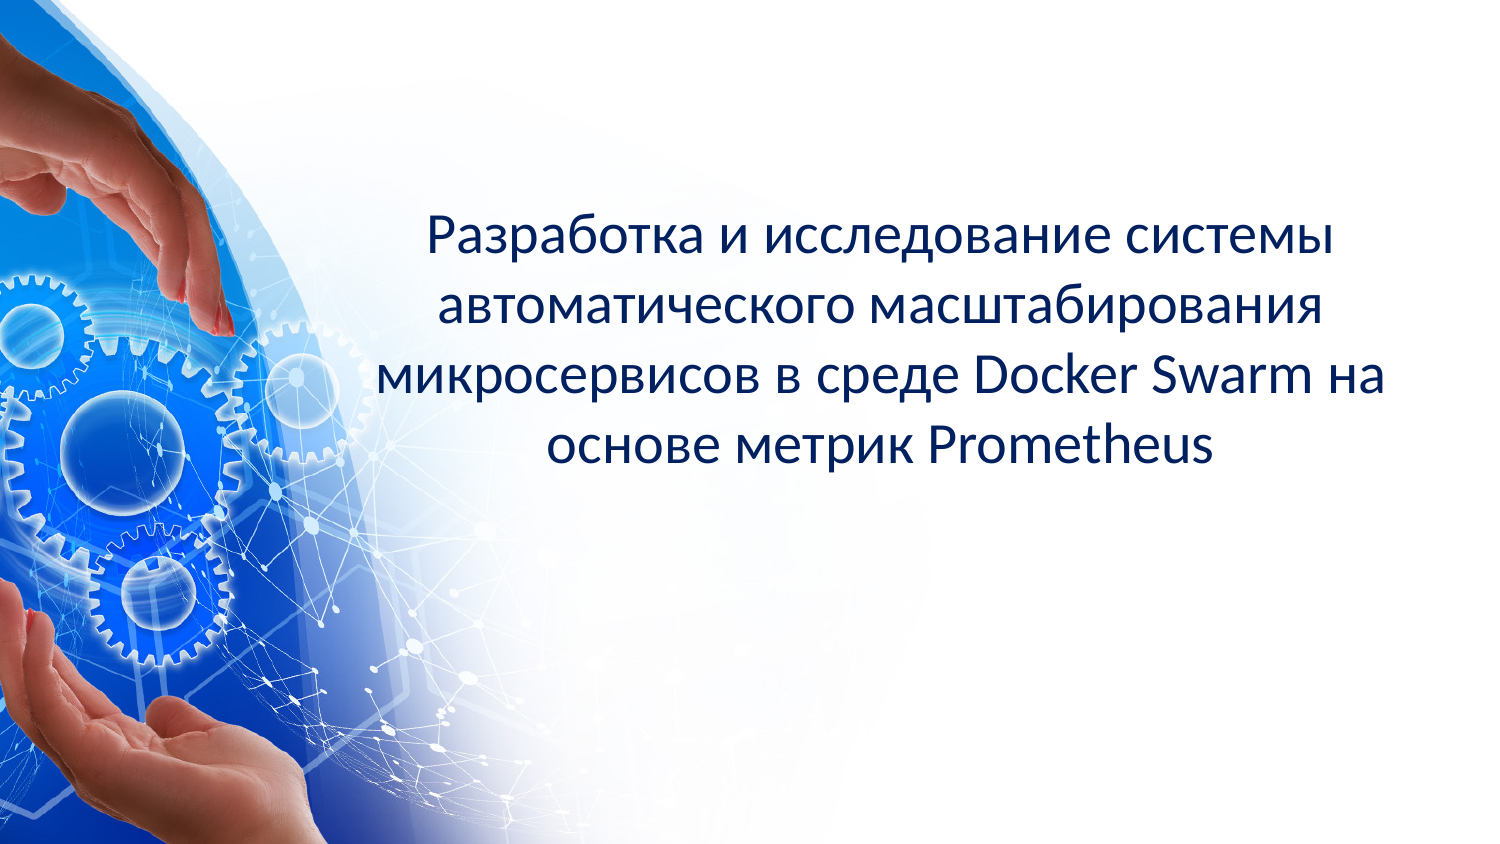

# Разработка и исследование системы автоматического масштабирования микросервисов в среде Docker Swarm на основе метрик Prometheus